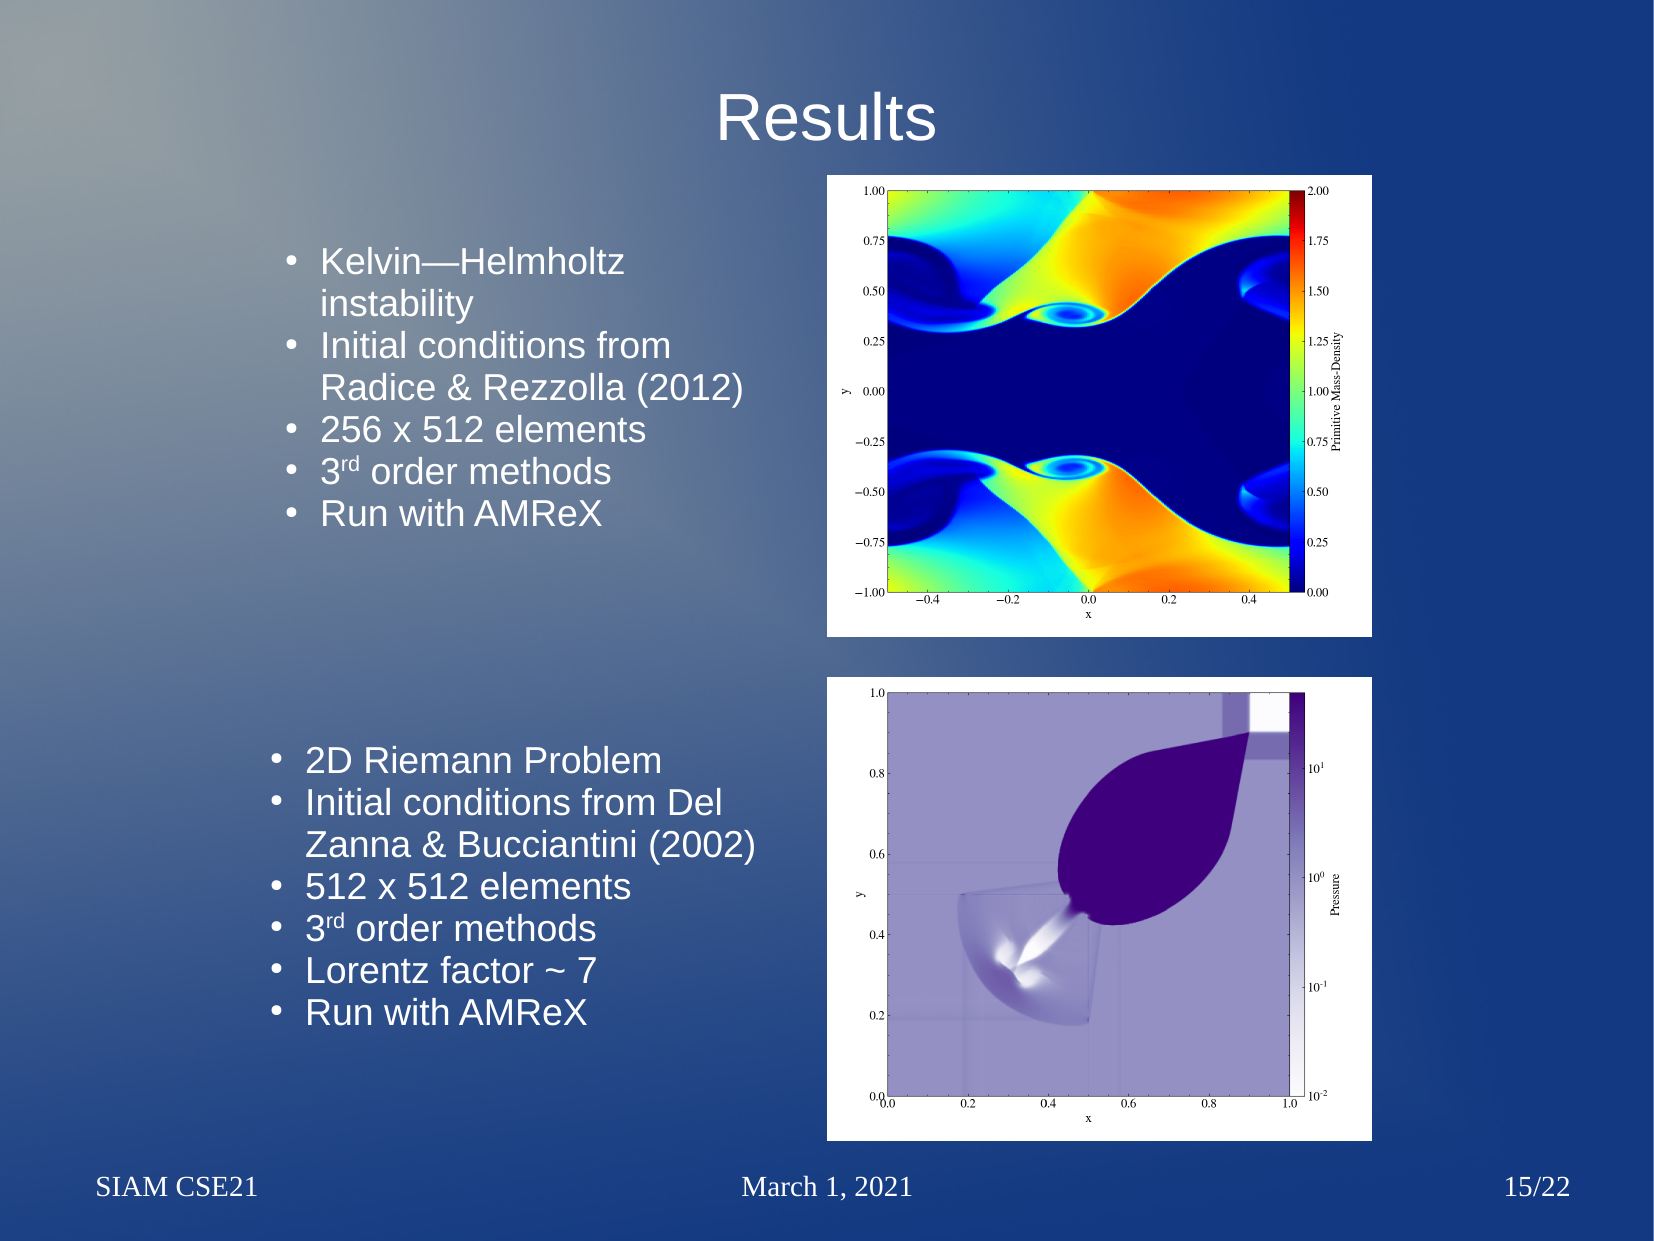

# Results
Kelvin—Helmholtz instability
Initial conditions from Radice & Rezzolla (2012)
256 x 512 elements
3rd order methods
Run with AMReX
2D Riemann Problem
Initial conditions from Del Zanna & Bucciantini (2002)
512 x 512 elements
3rd order methods
Lorentz factor ~ 7
Run with AMReX
15